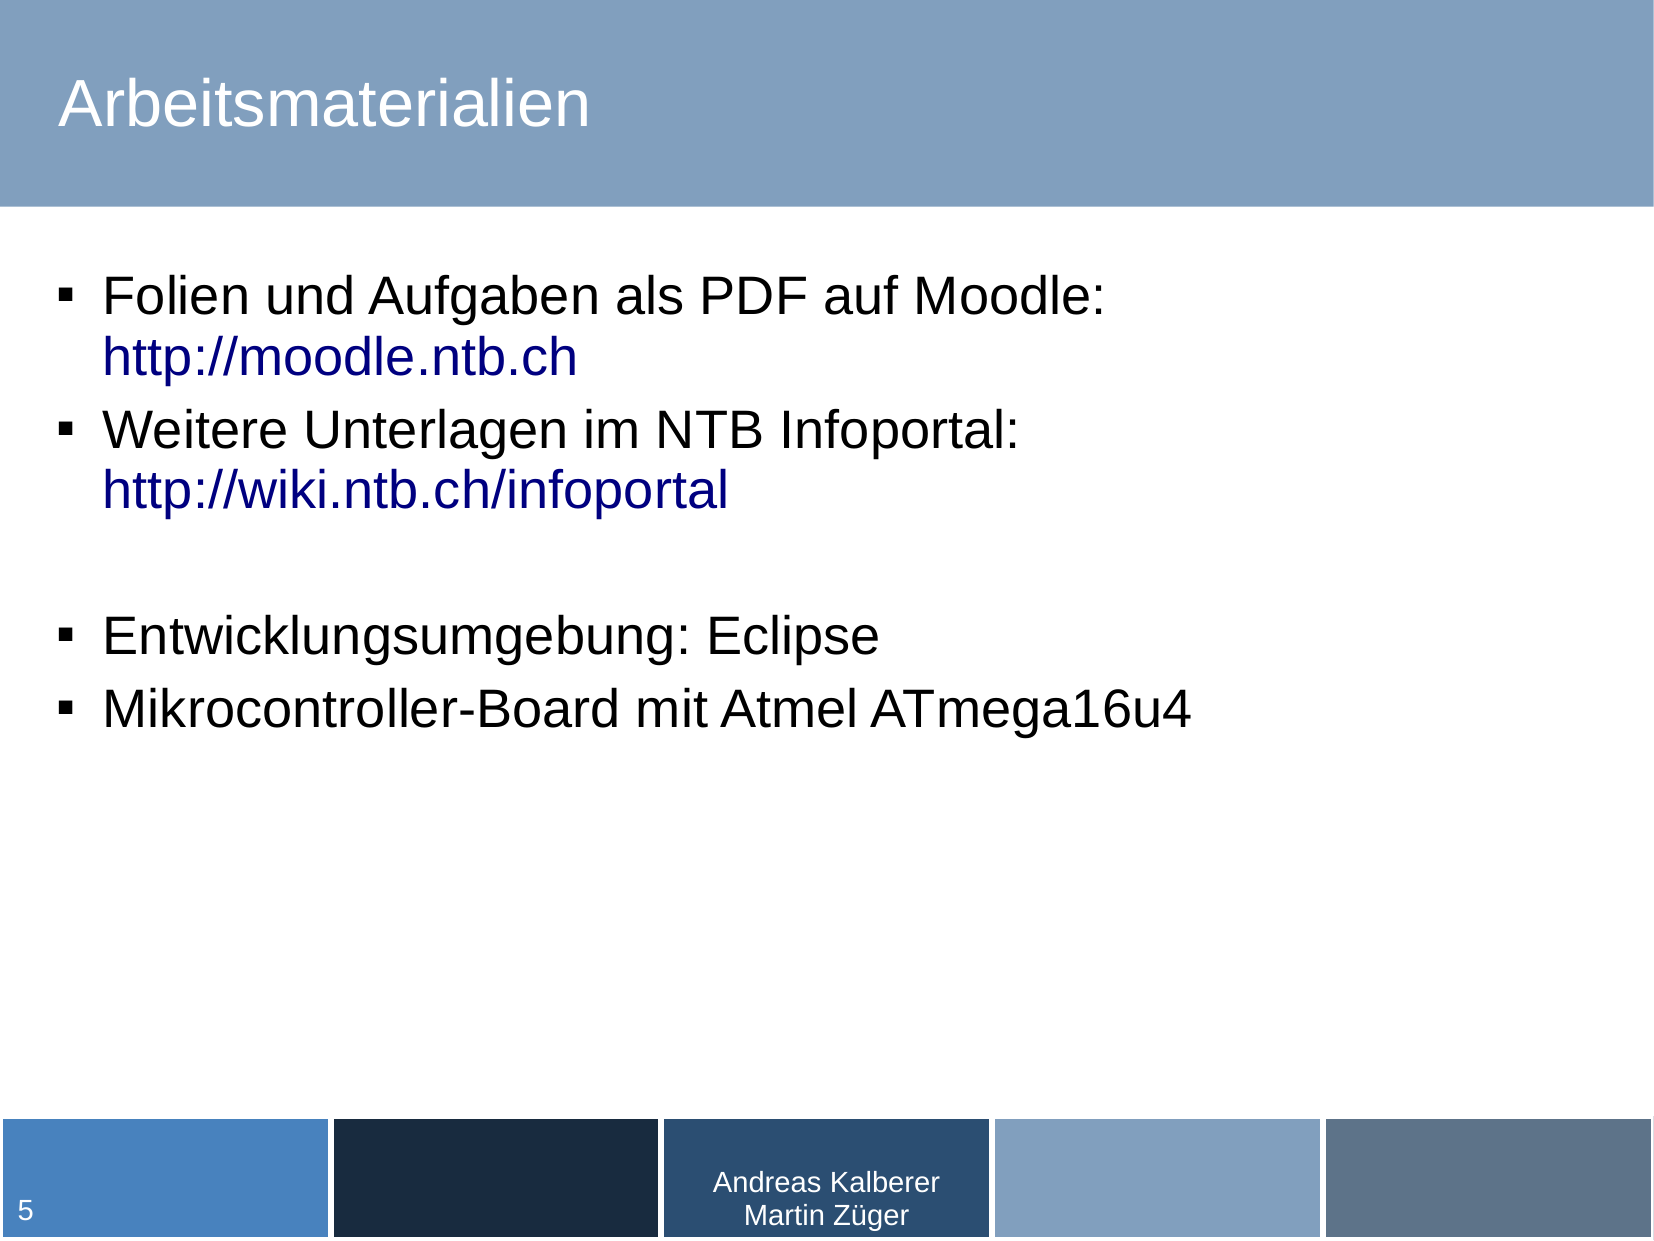

# Arbeitsmaterialien
Folien und Aufgaben als PDF auf Moodle: http://moodle.ntb.ch
Weitere Unterlagen im NTB Infoportal: http://wiki.ntb.ch/infoportal
Entwicklungsumgebung: Eclipse
Mikrocontroller-Board mit Atmel ATmega16u4
LibreOffice Productivity Suite
5